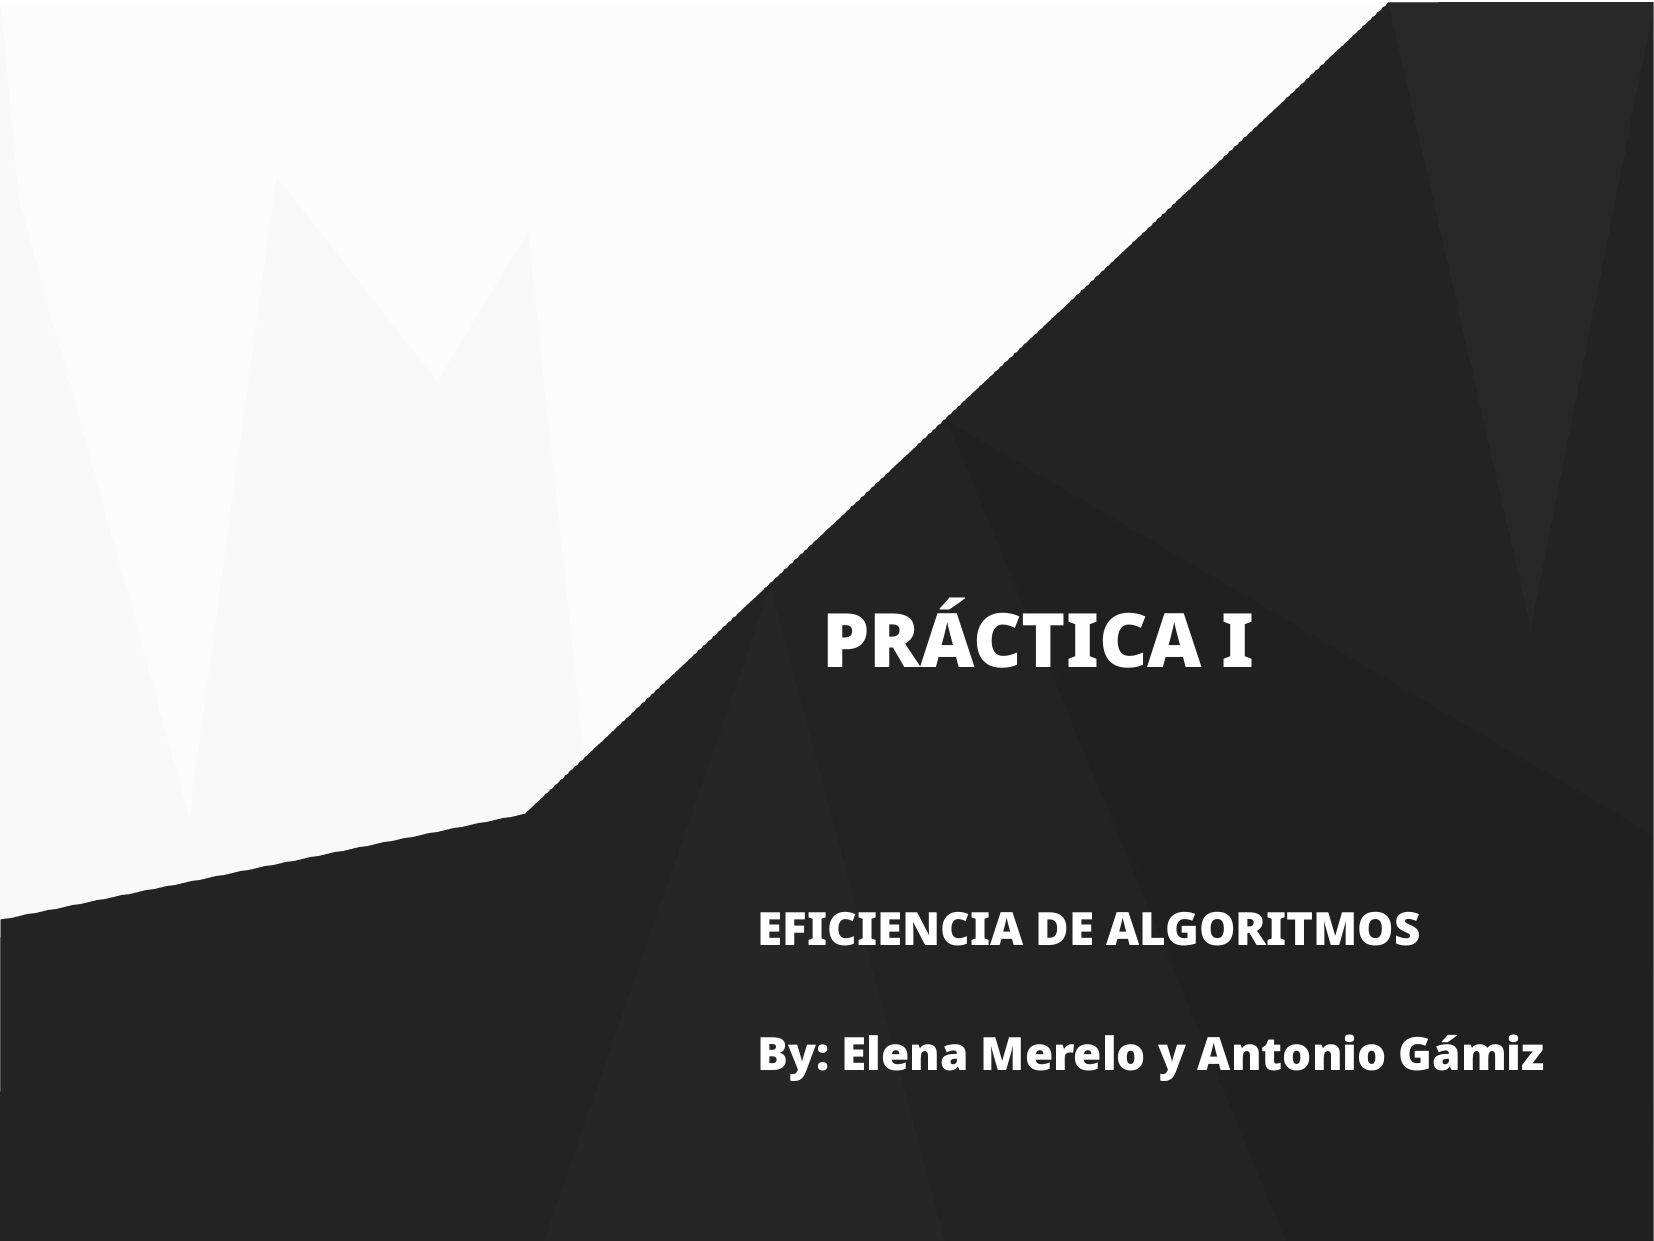

# PRÁCTICA I
EFICIENCIA DE ALGORITMOS
By: Elena Merelo y Antonio Gámiz